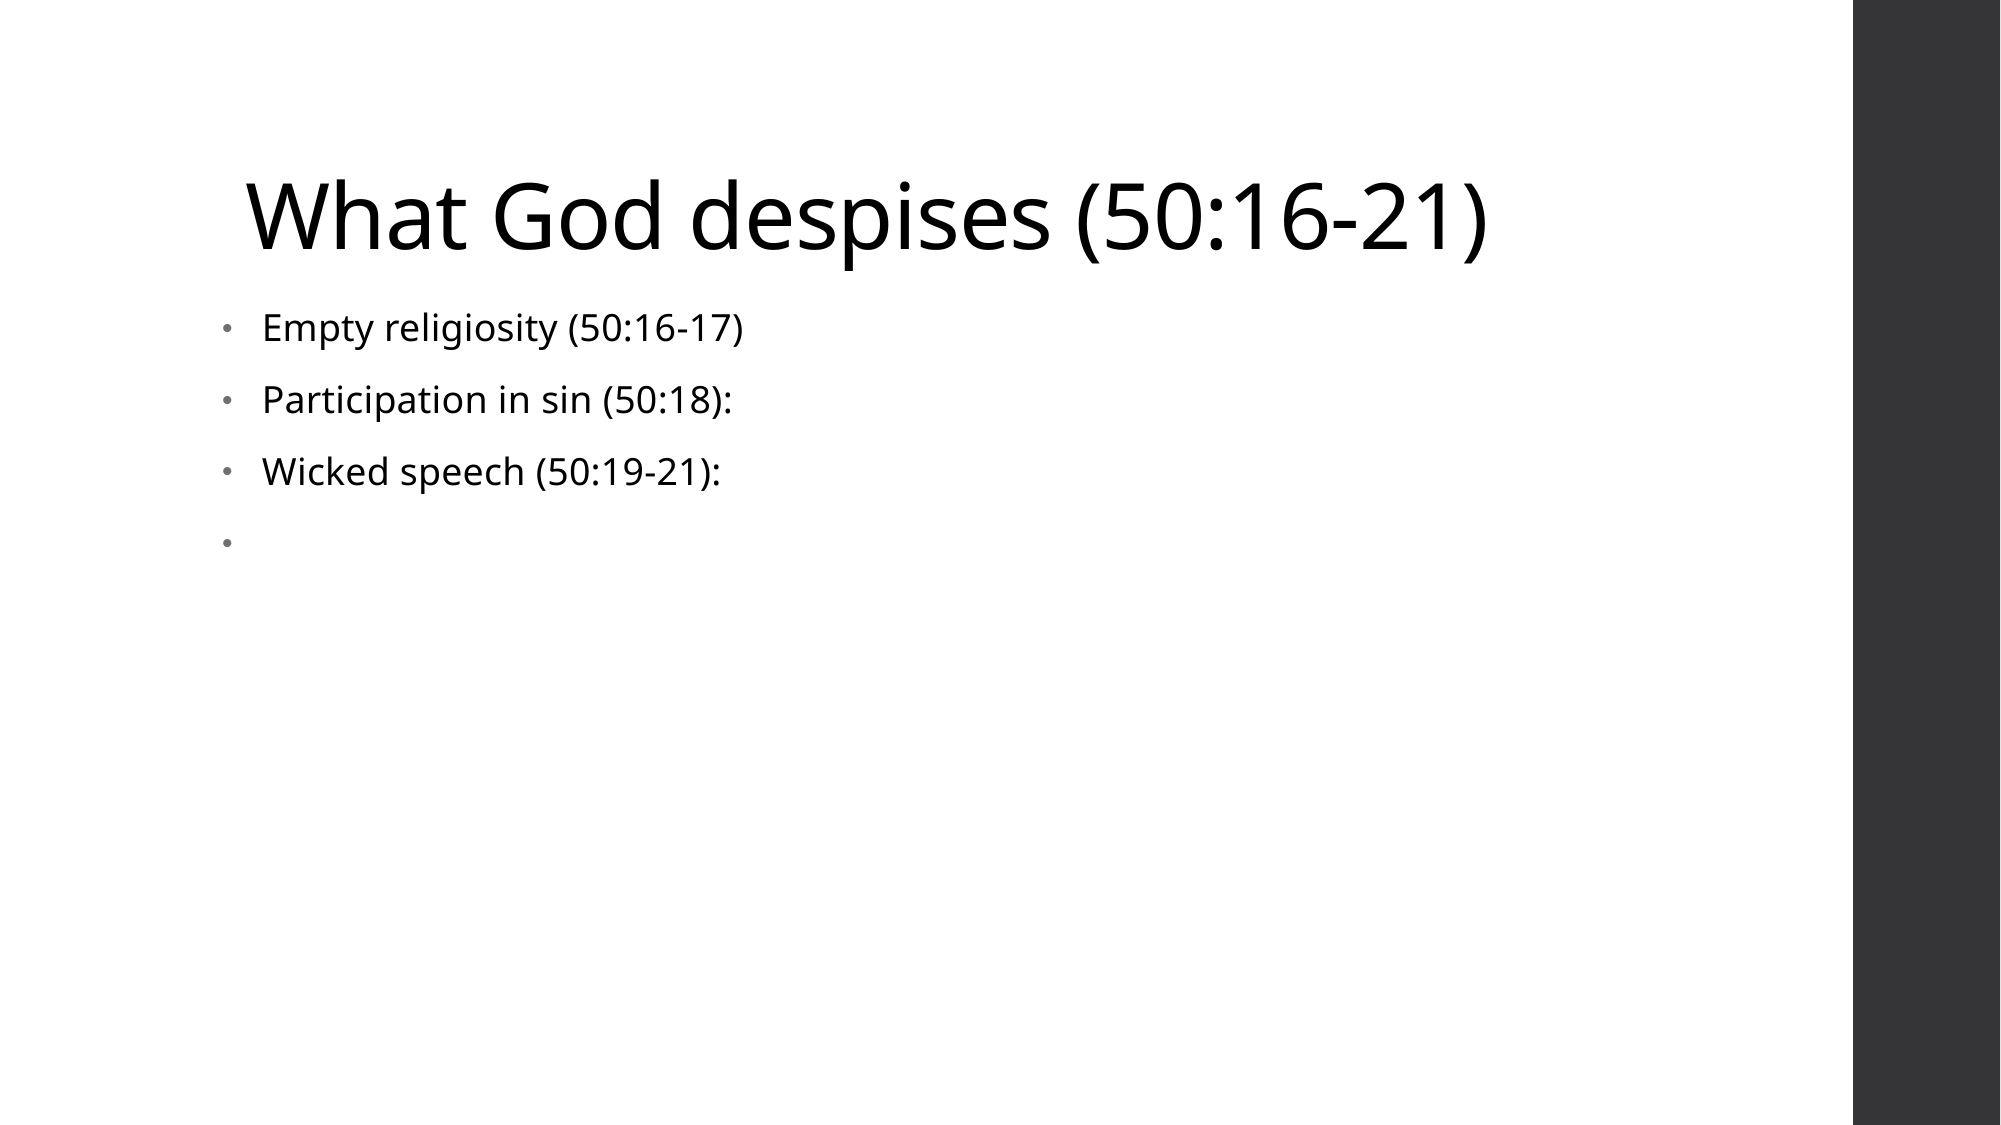

# What God despises (50:16-21)
 Empty religiosity (50:16-17)
 Participation in sin (50:18):
 Wicked speech (50:19-21):